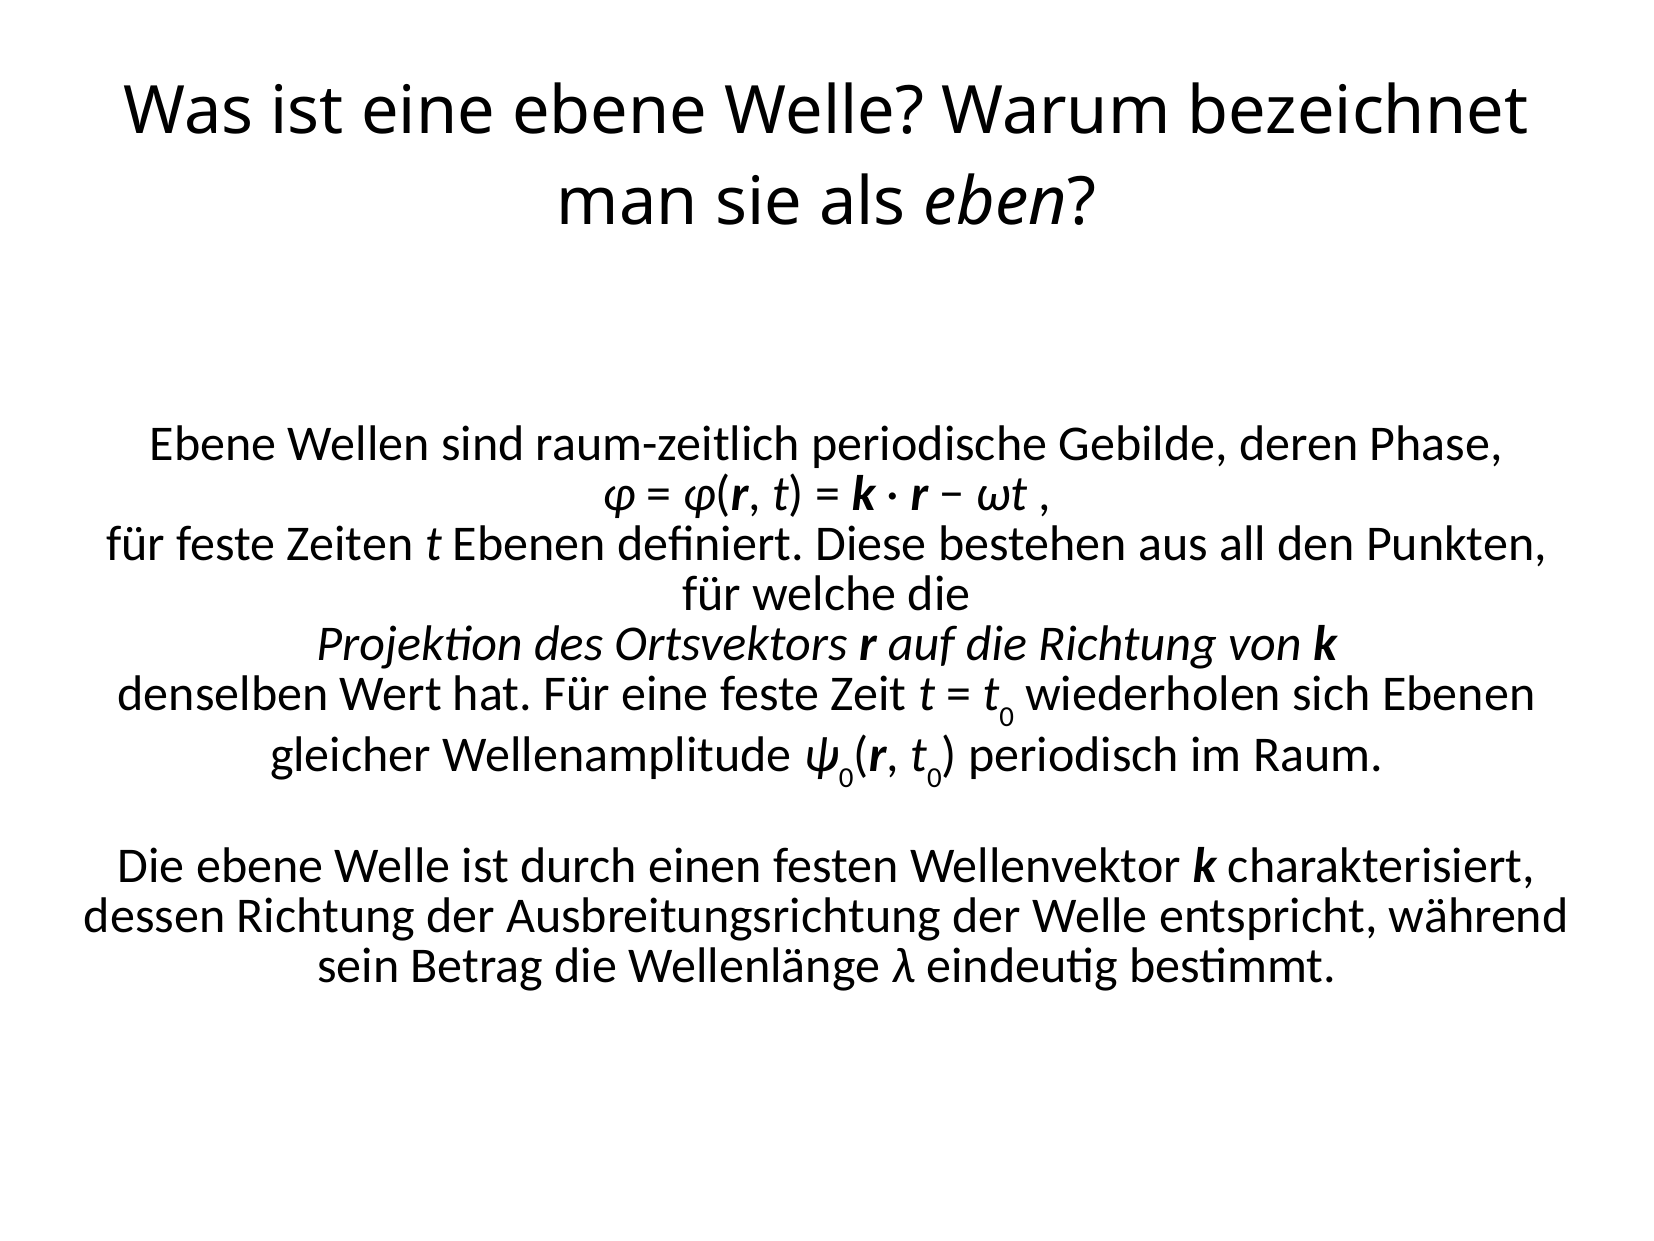

# Was ist eine ebene Welle? Warum bezeichnet man sie als eben?
Ebene Wellen sind raum-zeitlich periodische Gebilde, deren Phase,
φ = φ(r, t) = k · r − ωt ,
für feste Zeiten t Ebenen definiert. Diese bestehen aus all den Punkten, für welche die
 Projektion des Ortsvektors r auf die Richtung von k
denselben Wert hat. Für eine feste Zeit t = t0 wiederholen sich Ebenen gleicher Wellenamplitude ψ0(r, t0) periodisch im Raum.
Die ebene Welle ist durch einen festen Wellenvektor k charakterisiert, dessen Richtung der Ausbreitungsrichtung der Welle entspricht, während sein Betrag die Wellenlänge λ eindeutig bestimmt.